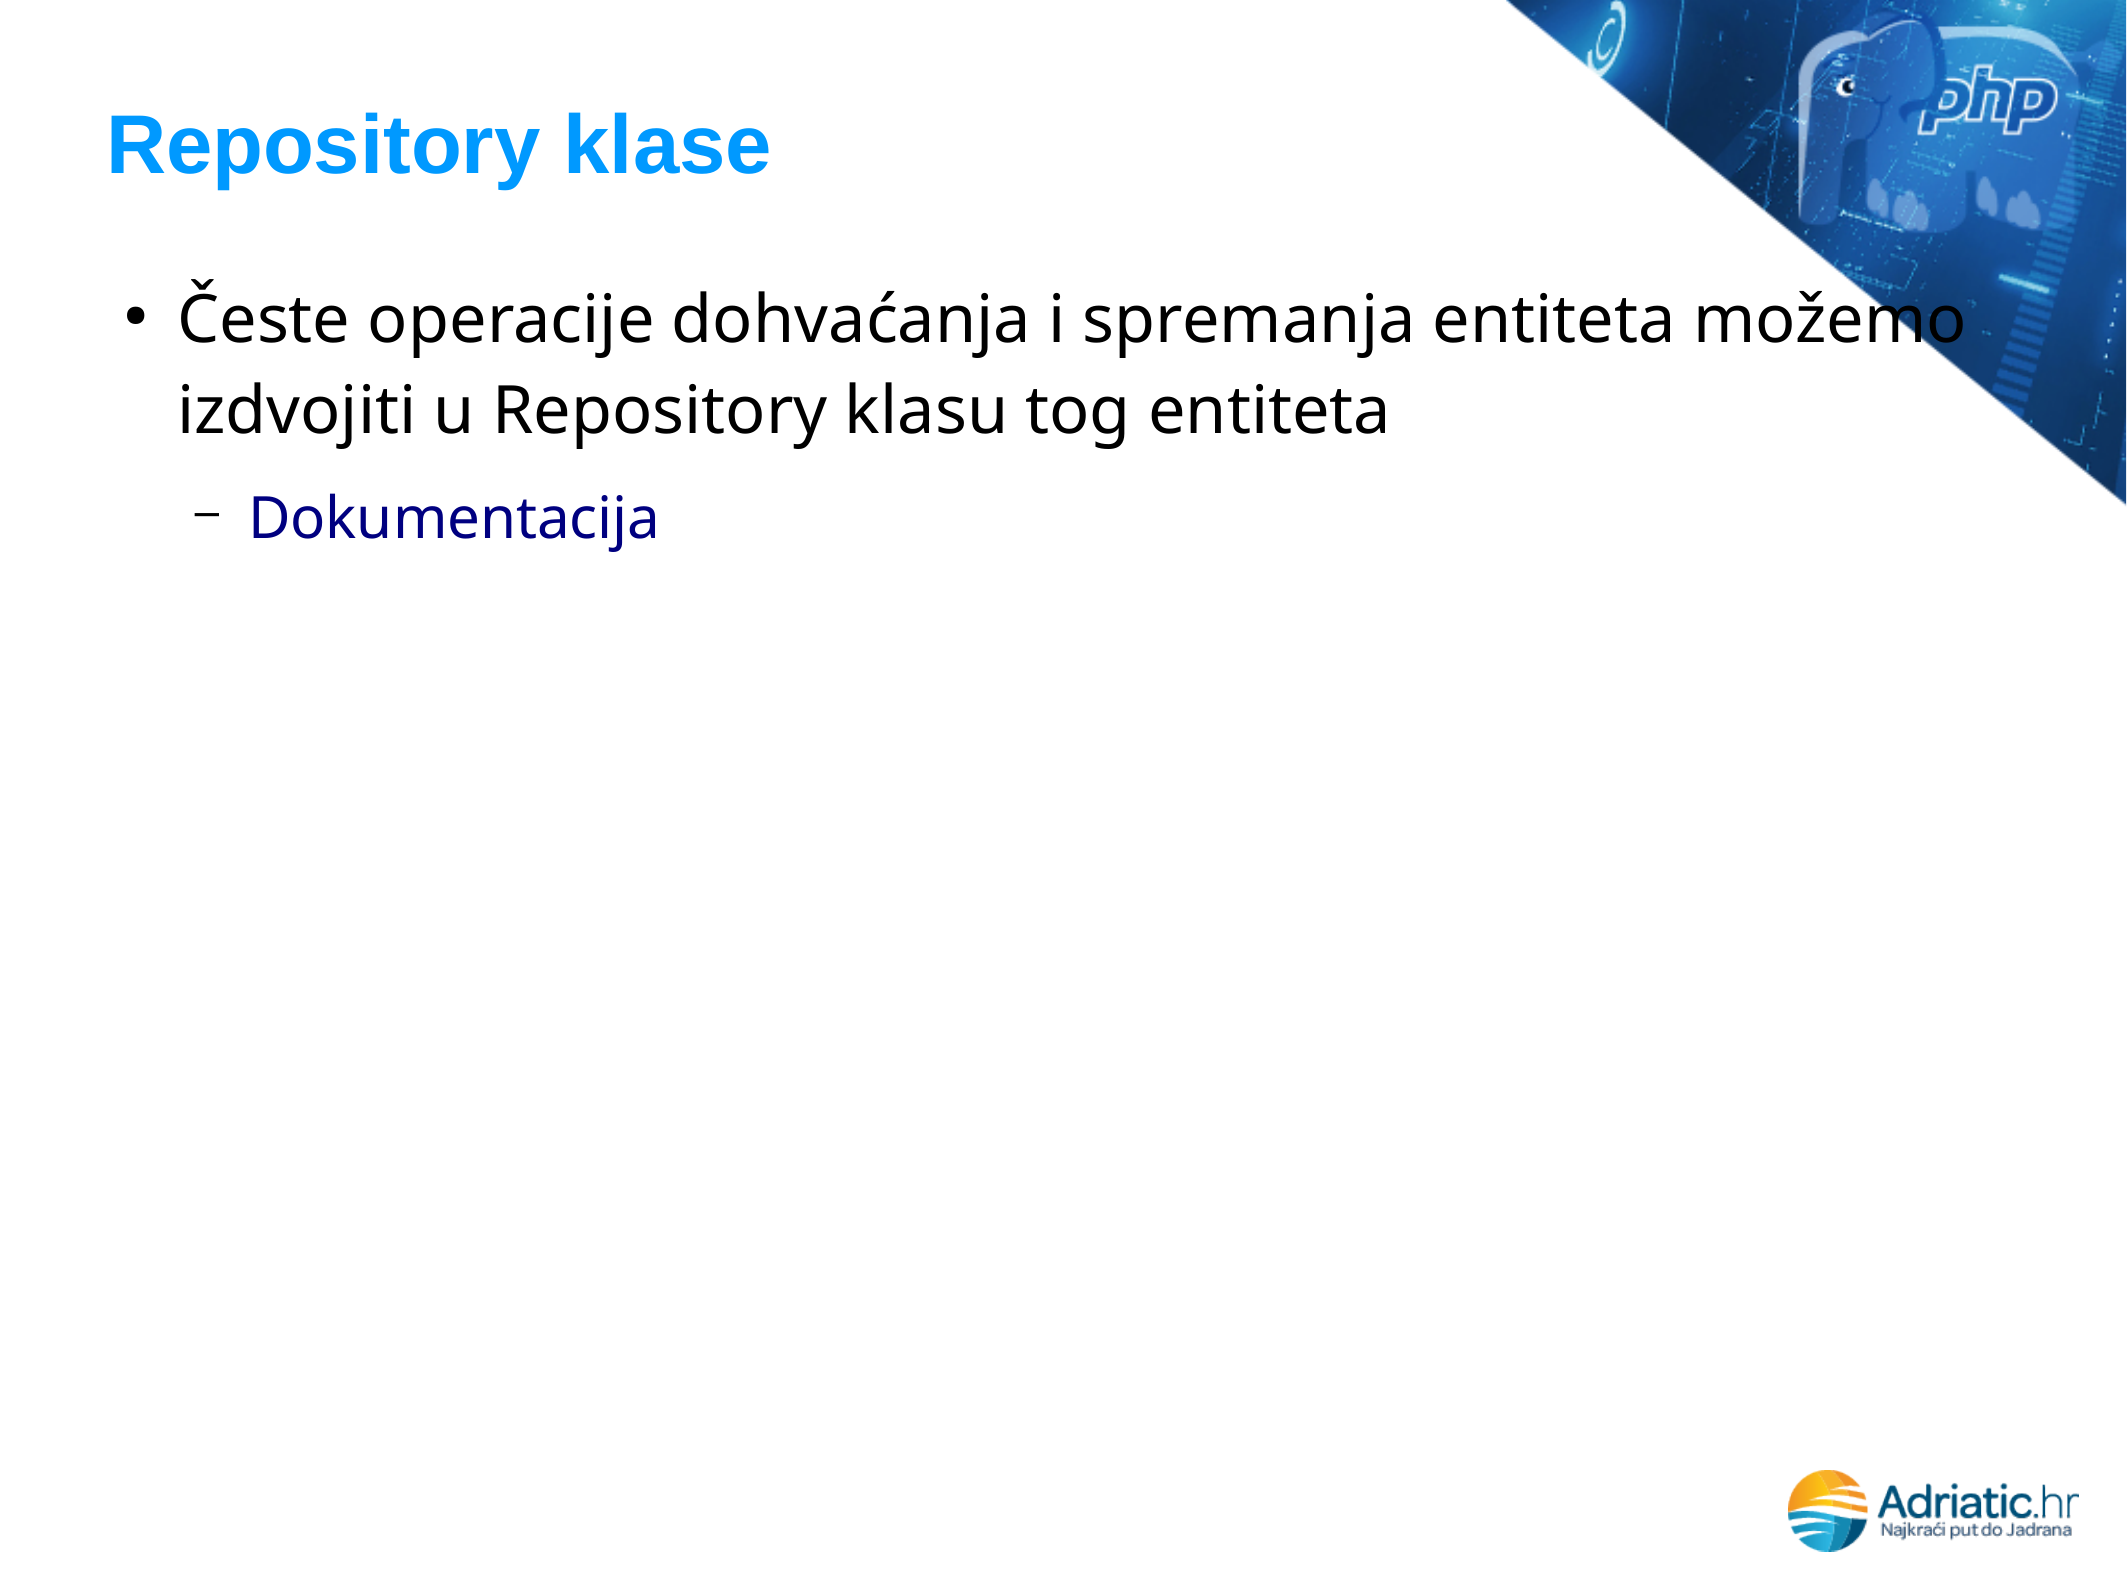

# Repository klase
Česte operacije dohvaćanja i spremanja entiteta možemo izdvojiti u Repository klasu tog entiteta
Dokumentacija